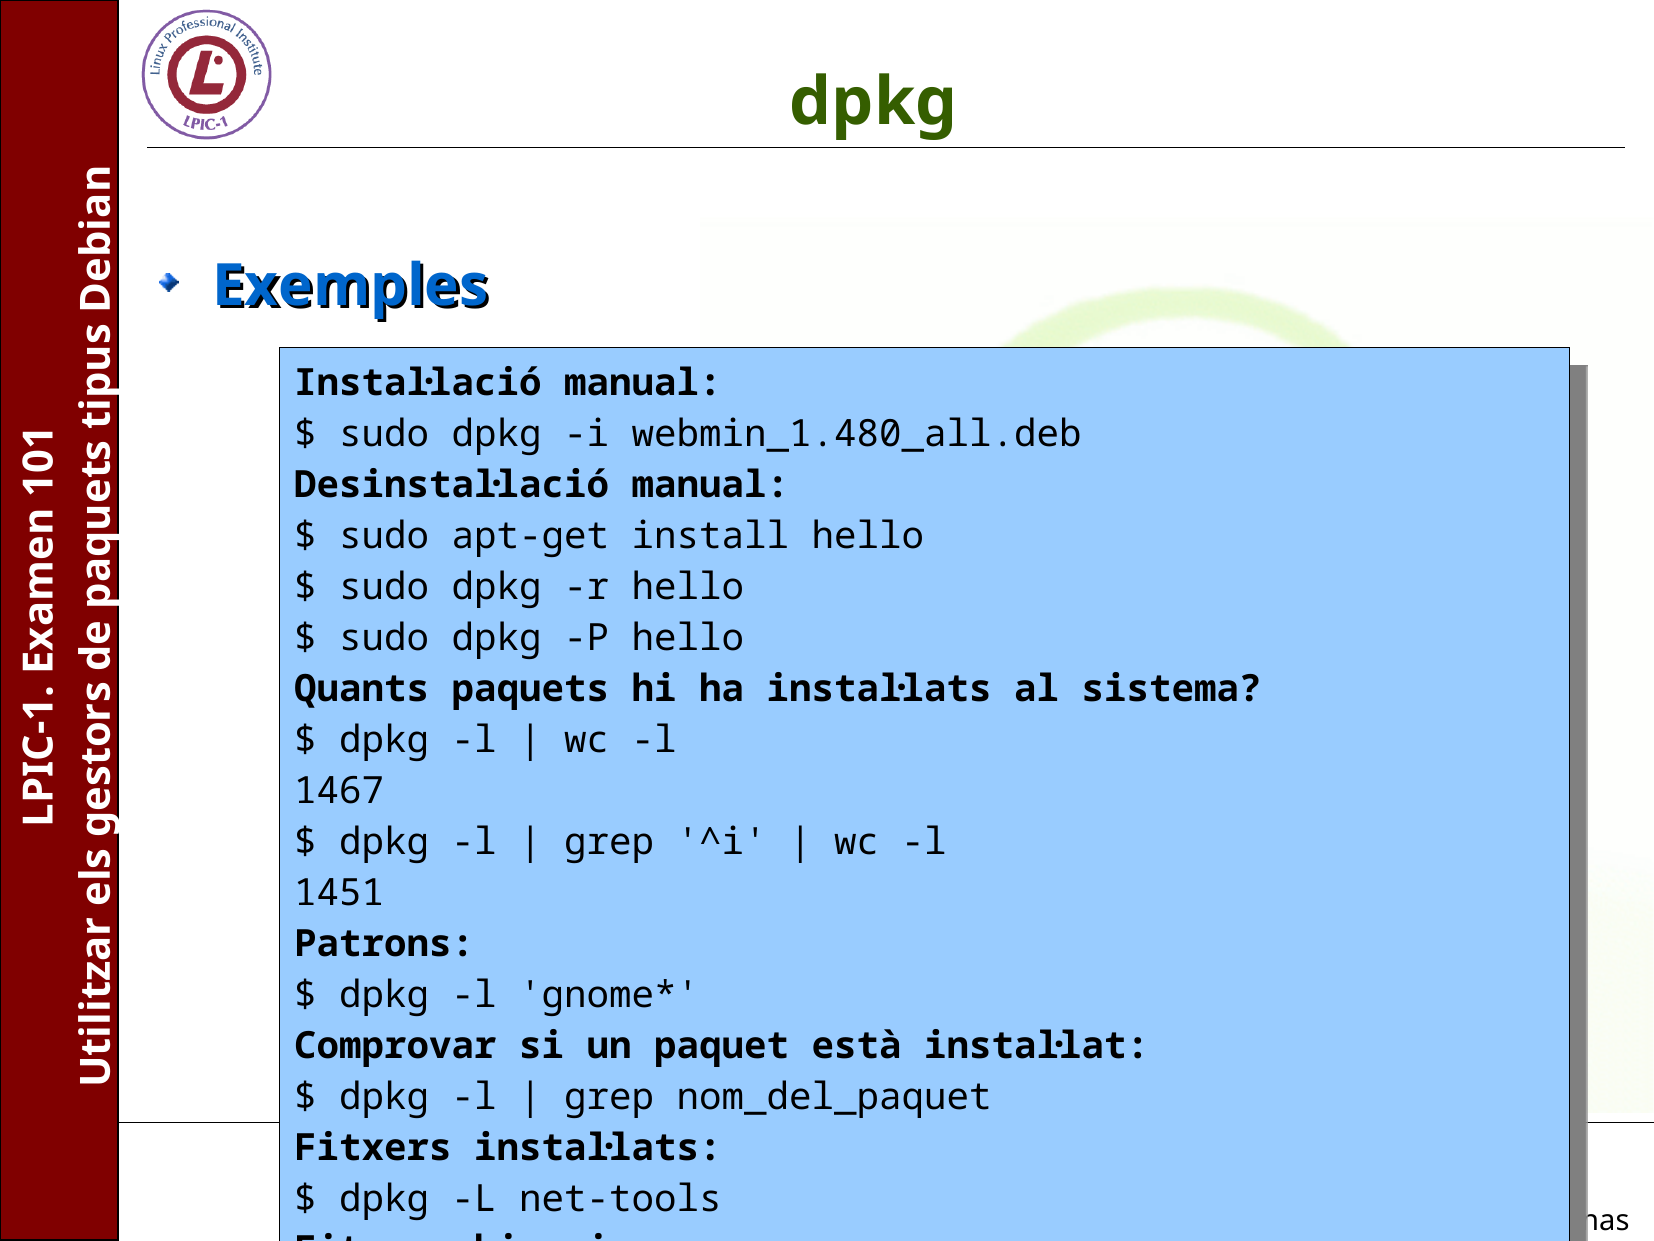

# dpkg
Exemples
Instal·lació manual:
$ sudo dpkg -i webmin_1.480_all.deb
Desinstal·lació manual:
$ sudo apt-get install hello
$ sudo dpkg -r hello
$ sudo dpkg -P hello
Quants paquets hi ha instal·lats al sistema?
$ dpkg -l | wc -l
1467
$ dpkg -l | grep '^i' | wc -l
1451
Patrons:
$ dpkg -l 'gnome*'
Comprovar si un paquet està instal·lat:
$ dpkg -l | grep nom_del_paquet
Fitxers instal·lats:
$ dpkg -L net-tools
Fitxers binaris:
$ dpkg -L net-tools | grep bin